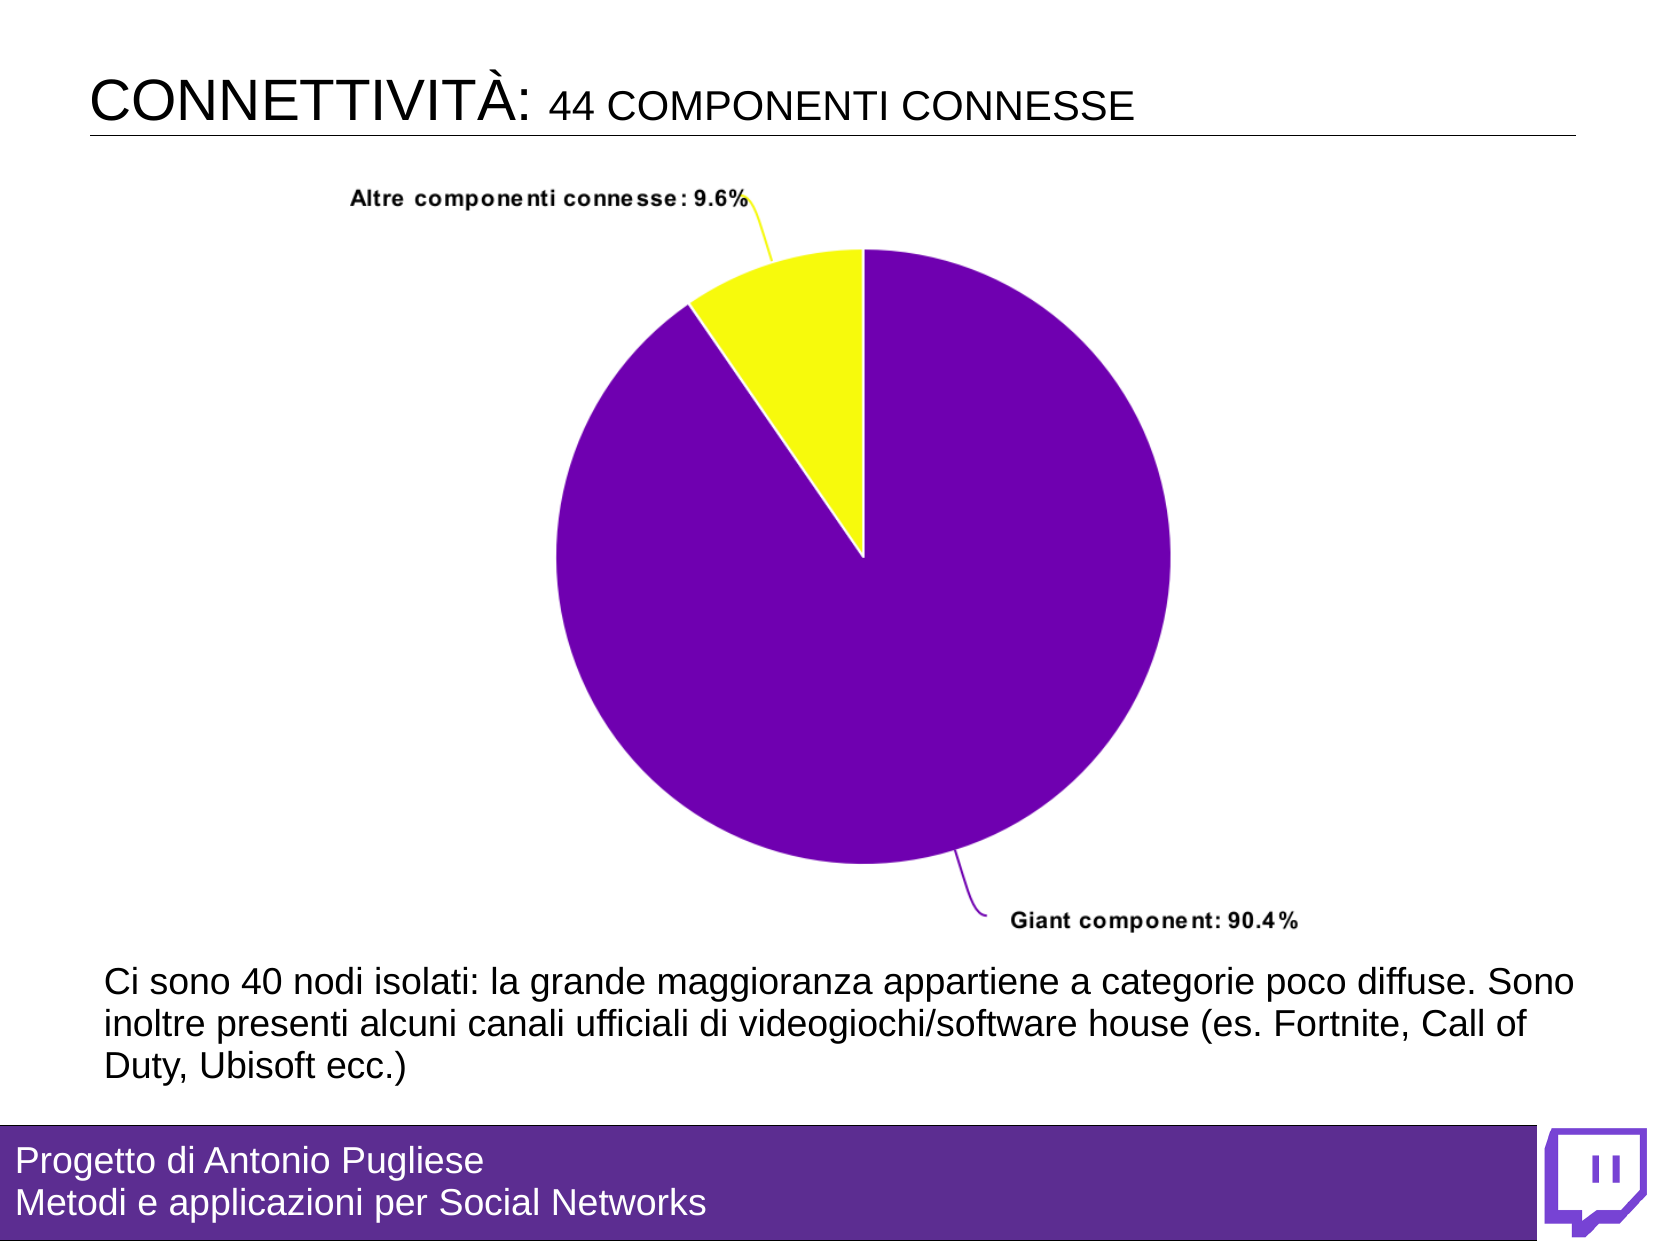

CONNETTIVITÀ: 44 COMPONENTI CONNESSE
Ci sono 40 nodi isolati: la grande maggioranza appartiene a categorie poco diffuse. Sono inoltre presenti alcuni canali ufficiali di videogiochi/software house (es. Fortnite, Call of Duty, Ubisoft ecc.)
Progetto di Antonio Pugliese
Metodi e applicazioni per Social Networks